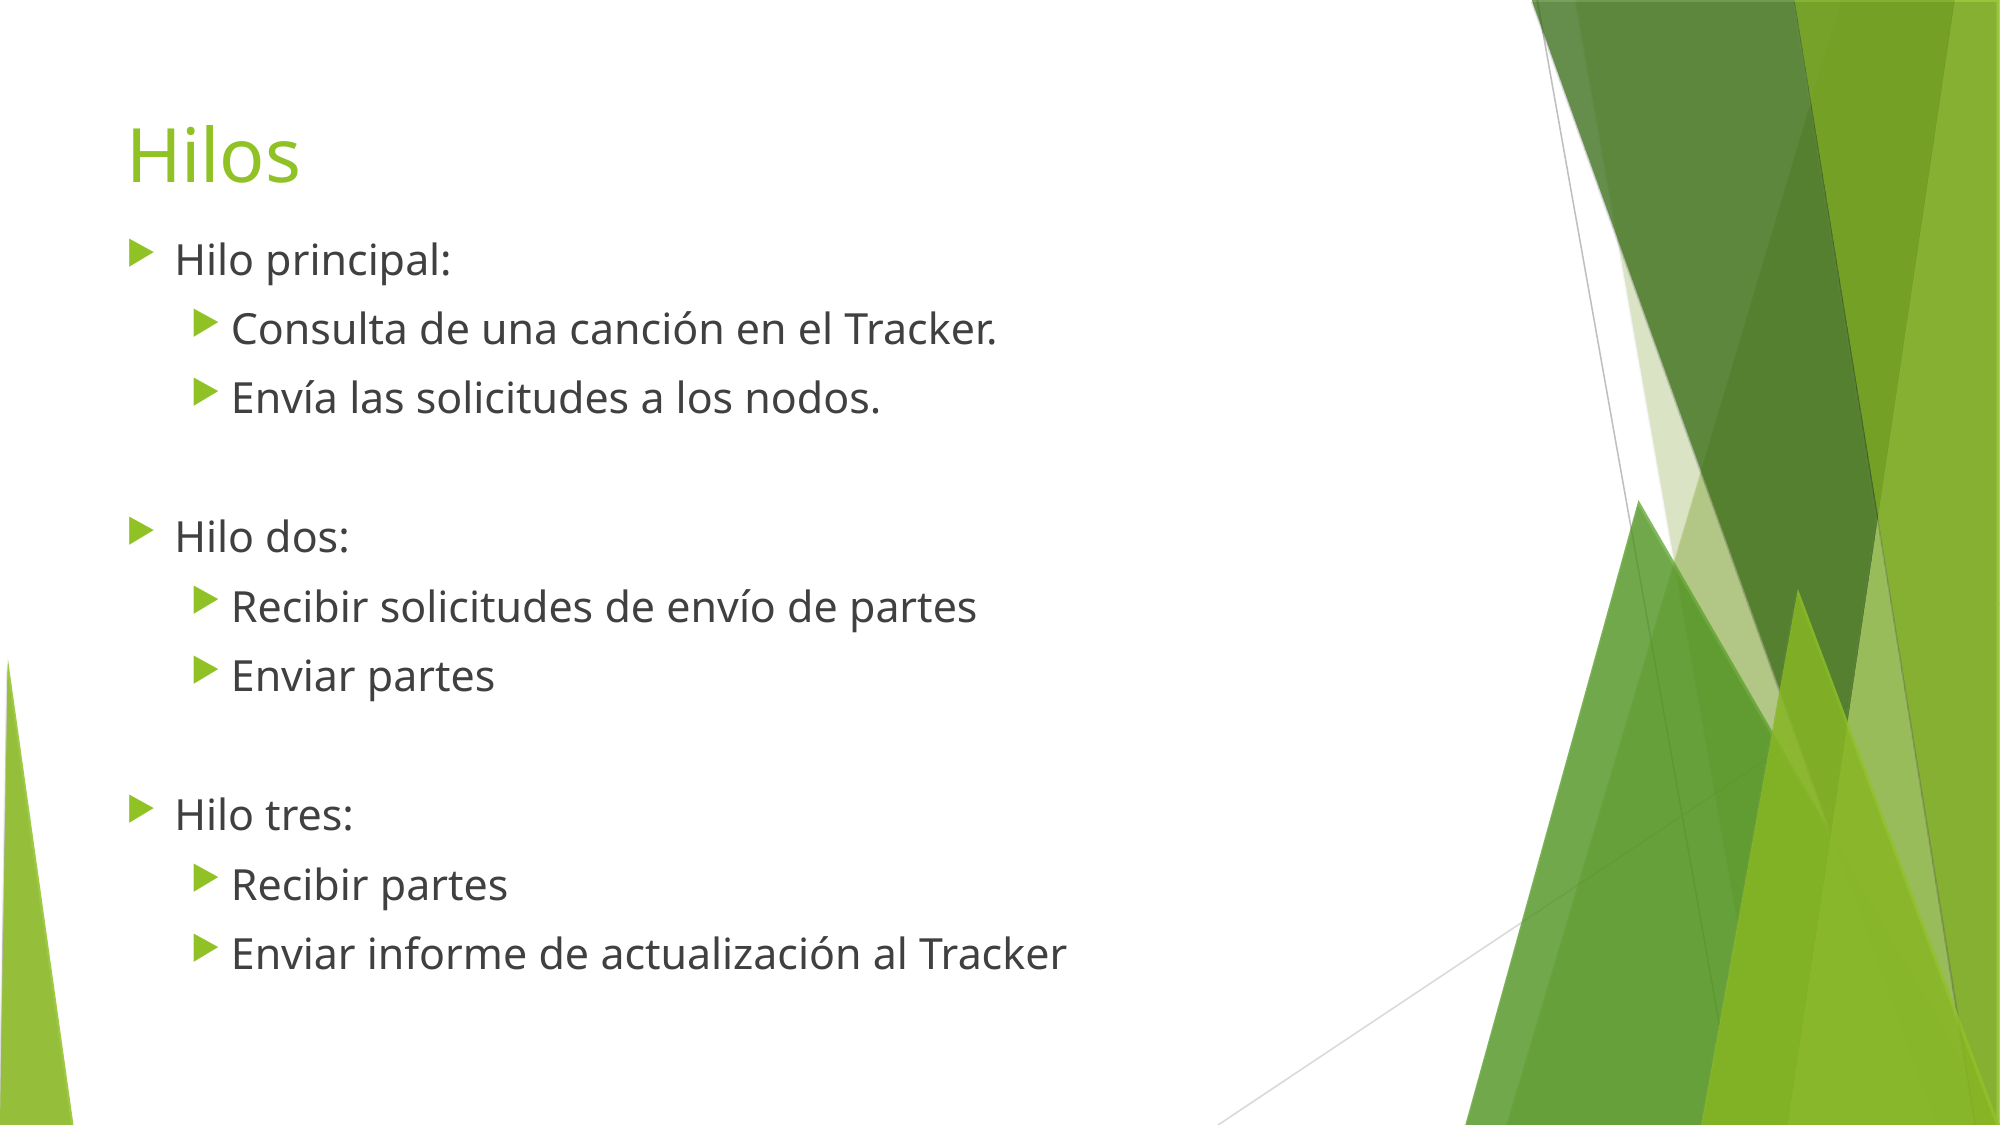

# Hilos
Hilo principal:
Consulta de una canción en el Tracker.
Envía las solicitudes a los nodos.
Hilo dos:
Recibir solicitudes de envío de partes
Enviar partes
Hilo tres:
Recibir partes
Enviar informe de actualización al Tracker